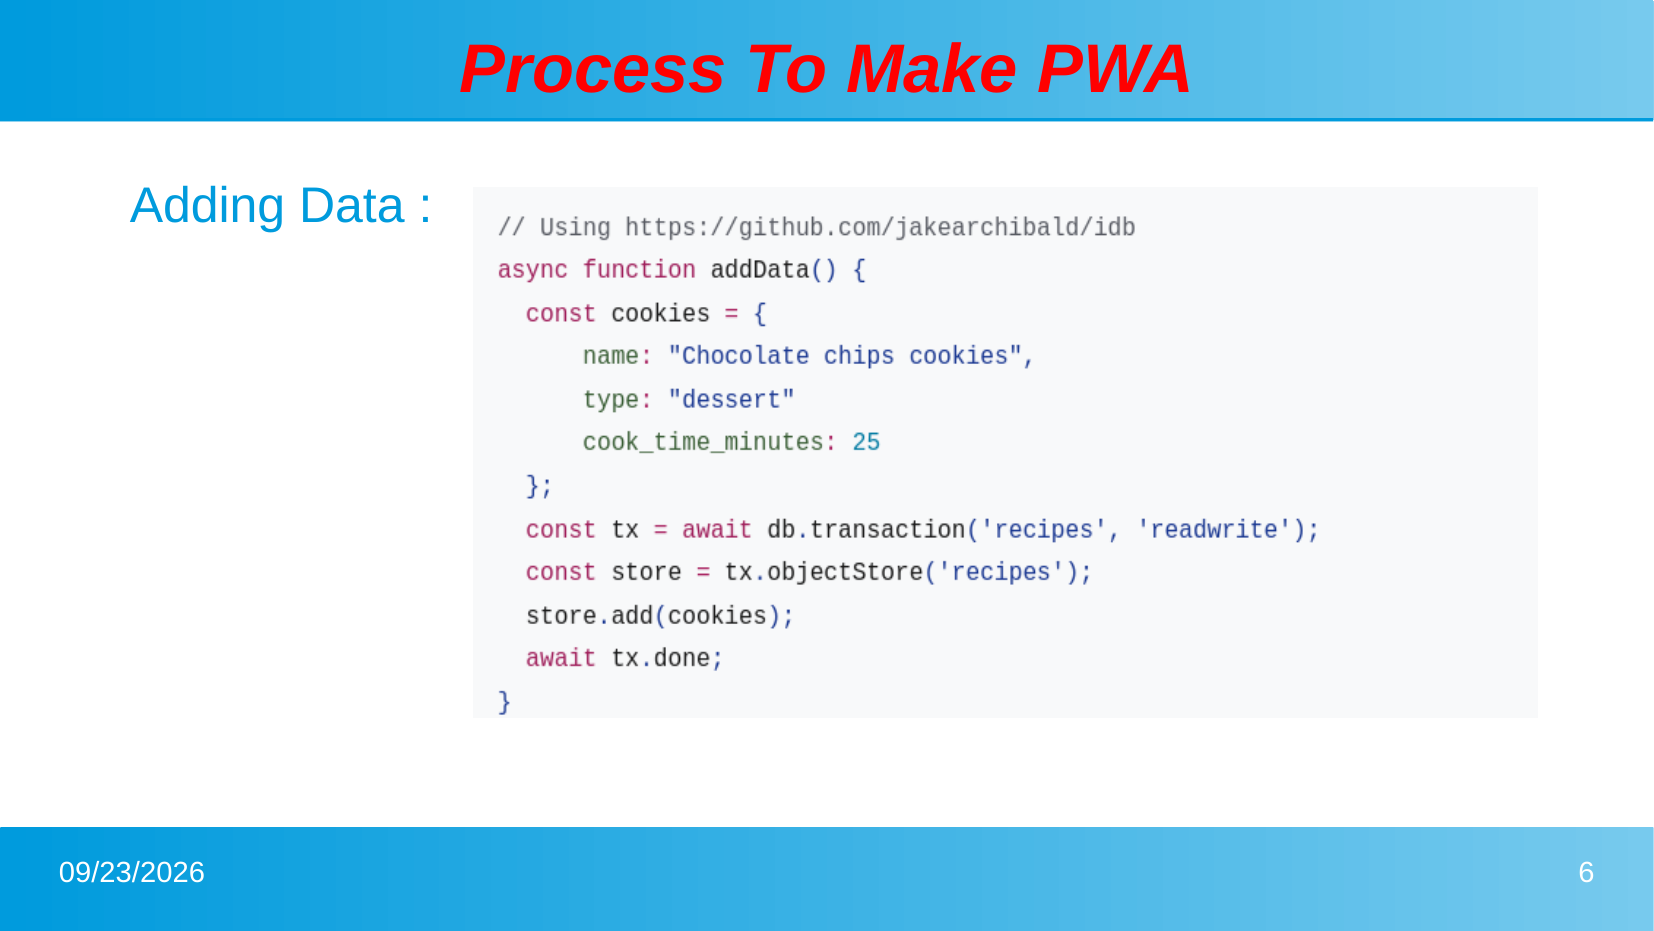

# Process To Make PWA
Adding Data :
6